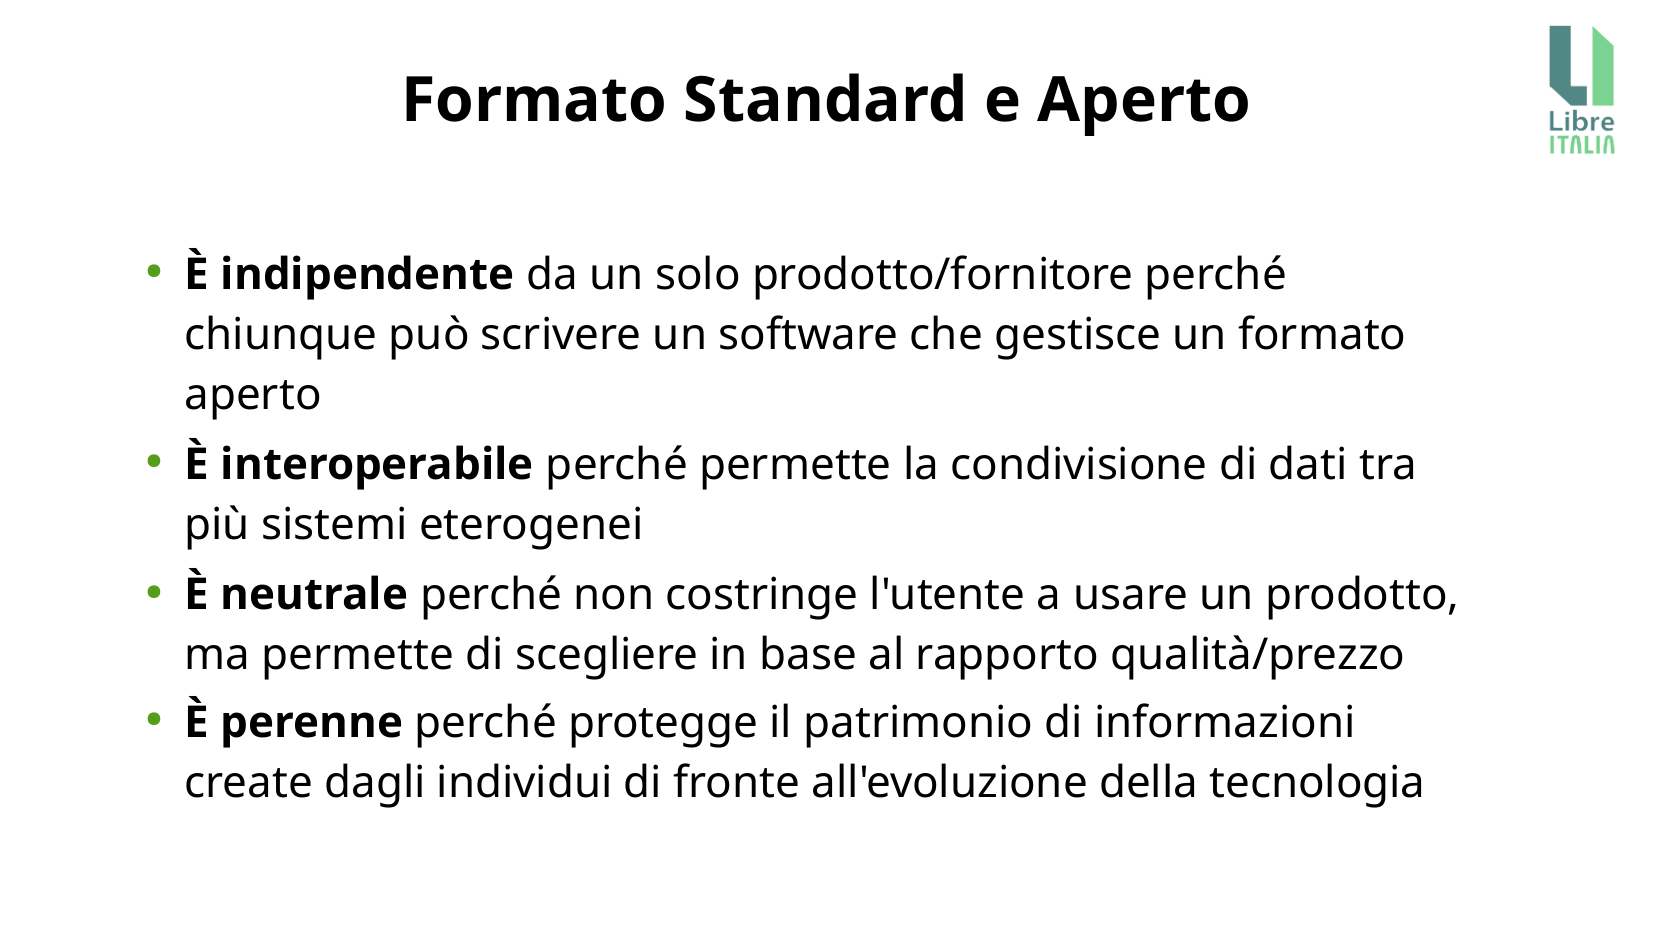

# Formato Standard e Aperto
È indipendente da un solo prodotto/fornitore perché chiunque può scrivere un software che gestisce un formato aperto
È interoperabile perché permette la condivisione di dati tra più sistemi eterogenei
È neutrale perché non costringe l'utente a usare un prodotto, ma permette di scegliere in base al rapporto qualità/prezzo
È perenne perché protegge il patrimonio di informazioni create dagli individui di fronte all'evoluzione della tecnologia